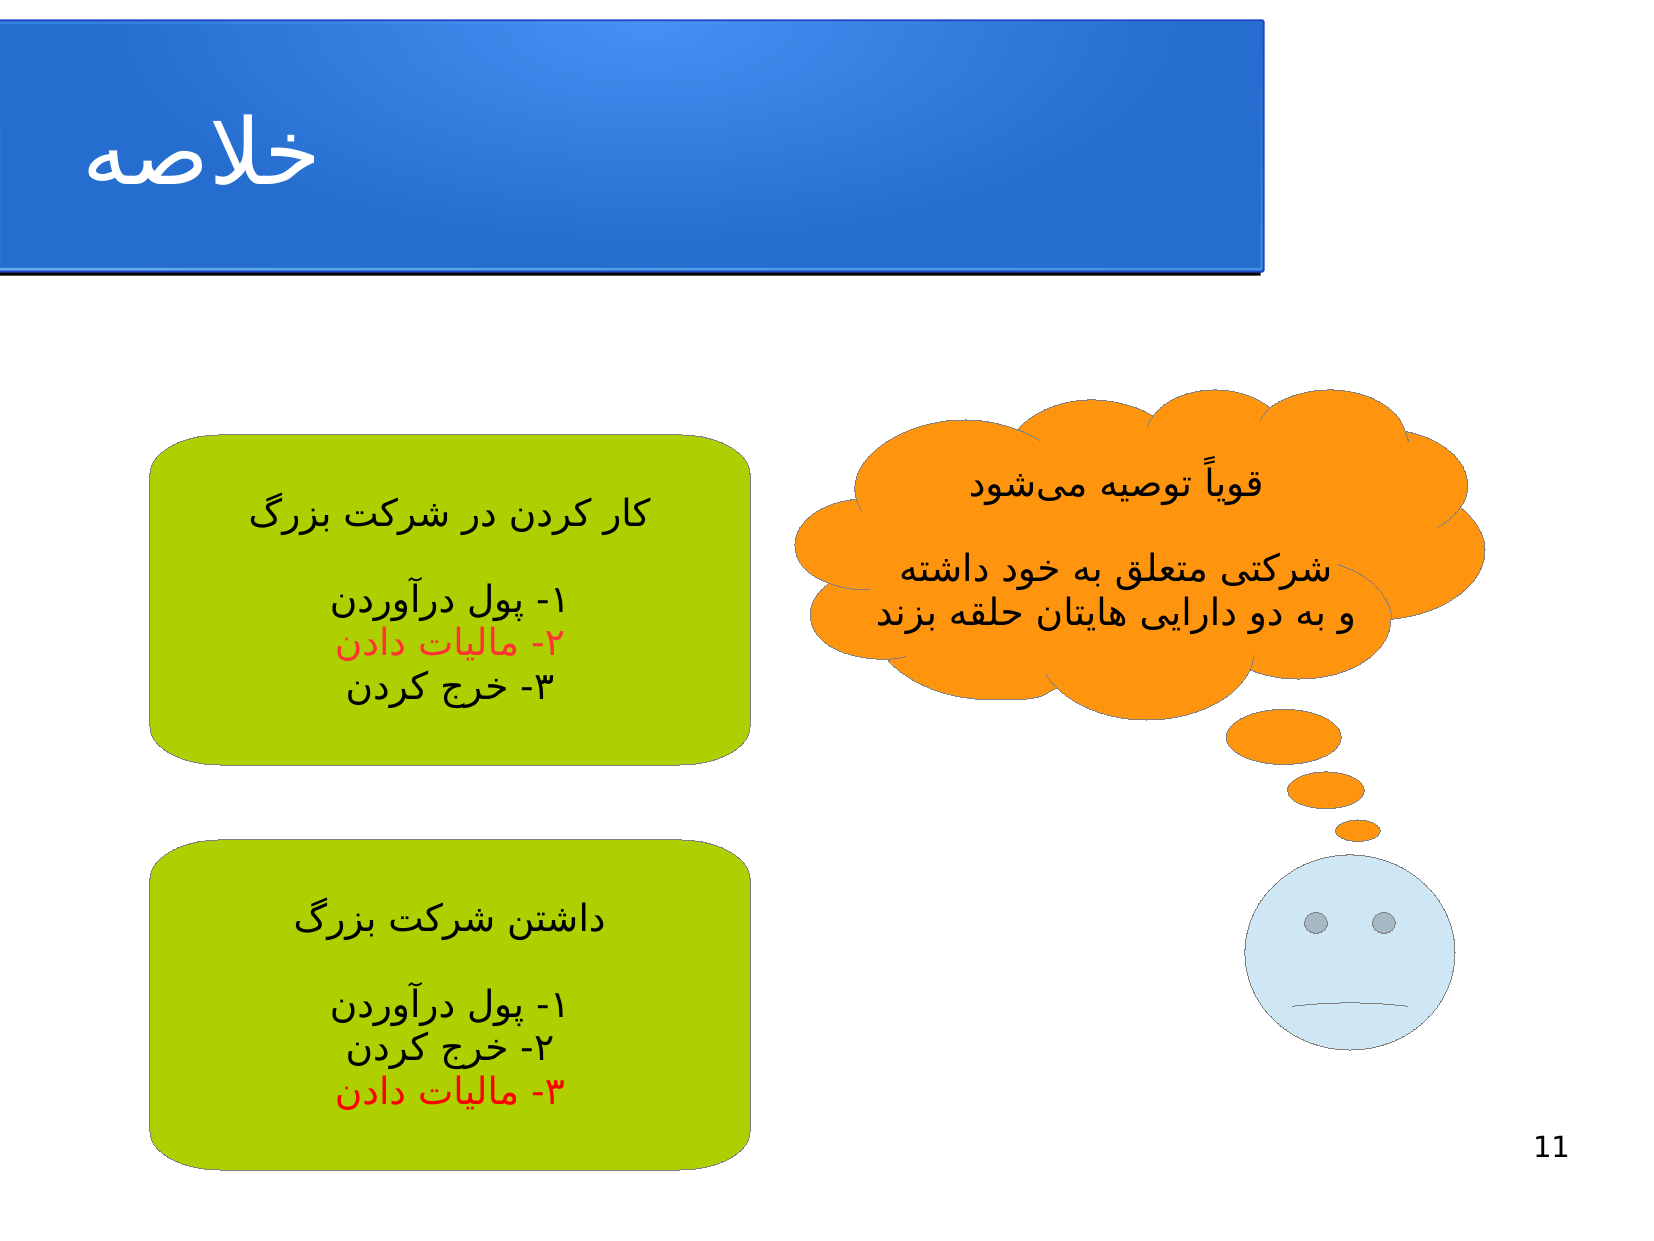

# خلاصه
قویاً توصیه می‌شود
شرکتی متعلق به خود داشته
و به دو دارایی هایتان حلقه بزند
کار کردن در شرکت بزرگ
۱- پول درآوردن
۲- مالیات دادن
۳- خرج کردن
داشتن شرکت بزرگ
۱- پول درآوردن
۲- خرج کردن
۳- مالیات دادن
11